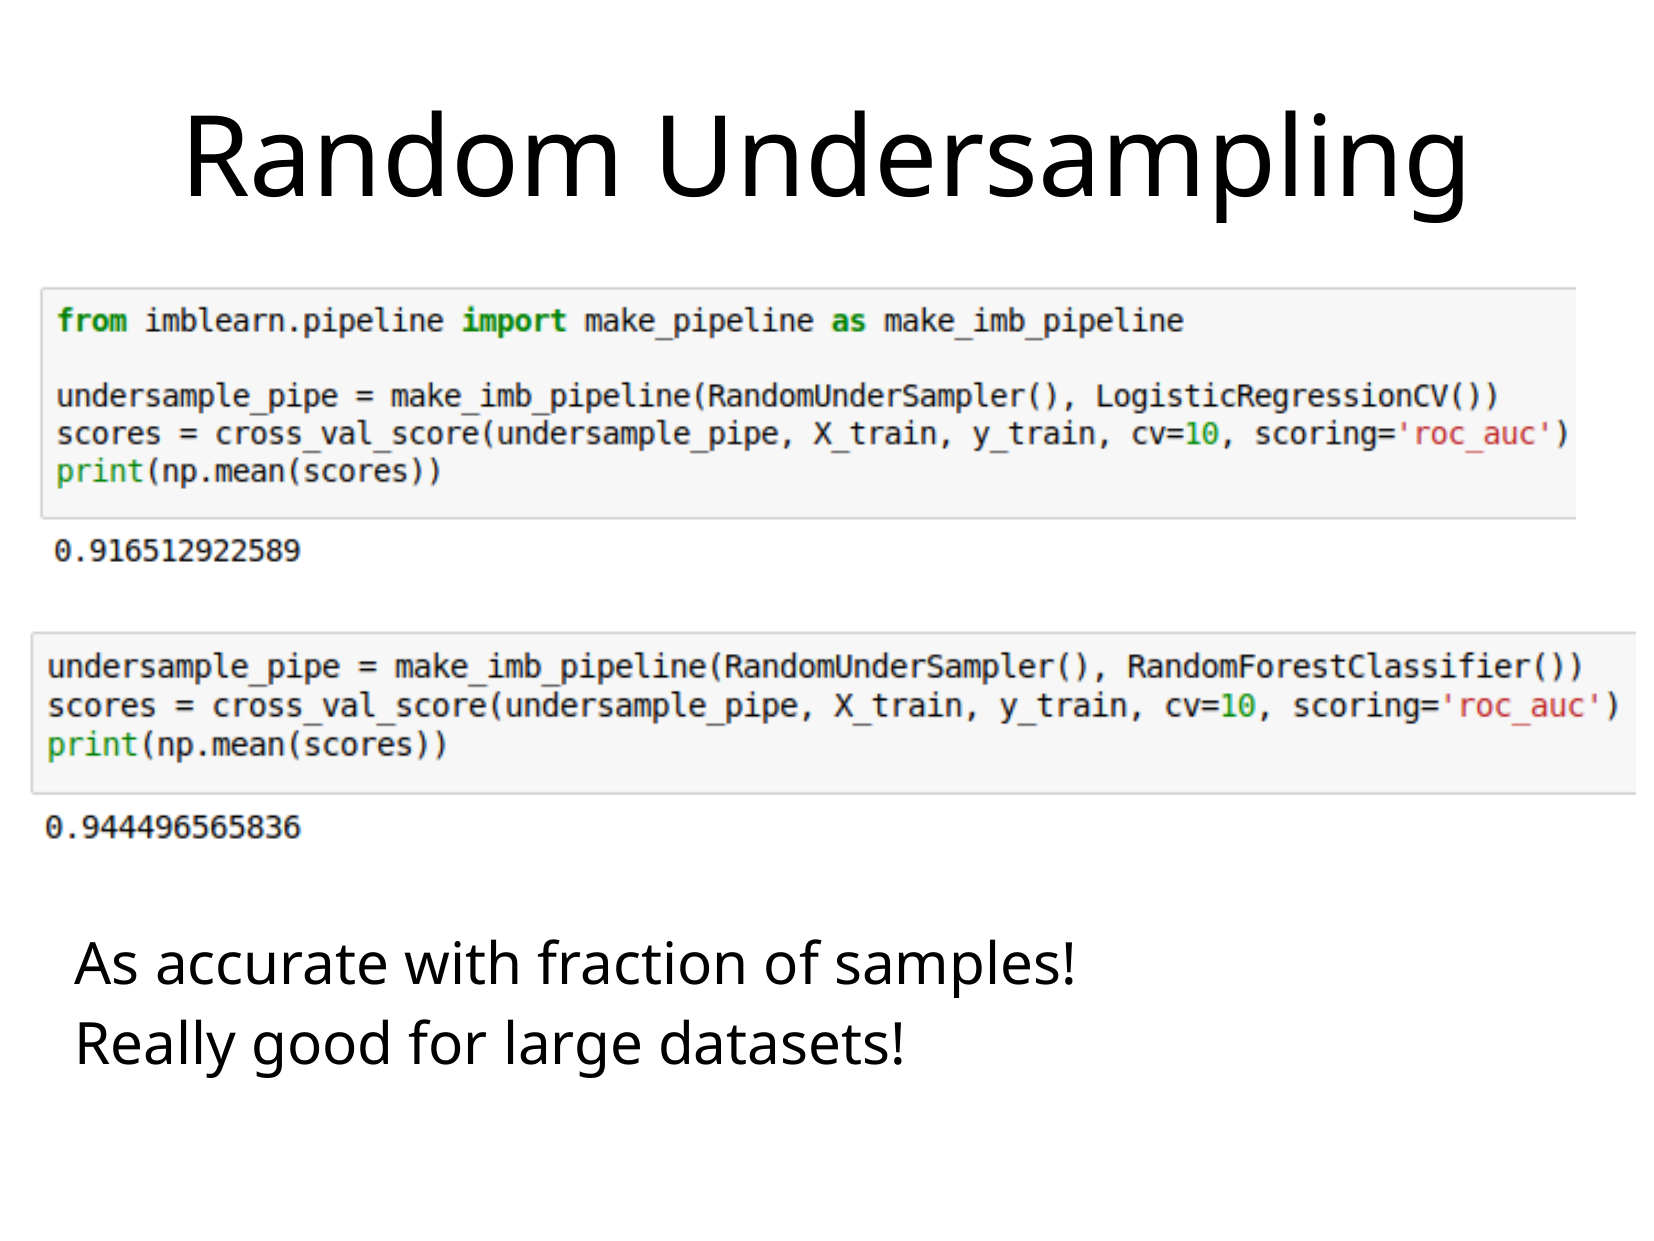

# Random Undersampling
As accurate with fraction of samples!
Really good for large datasets!